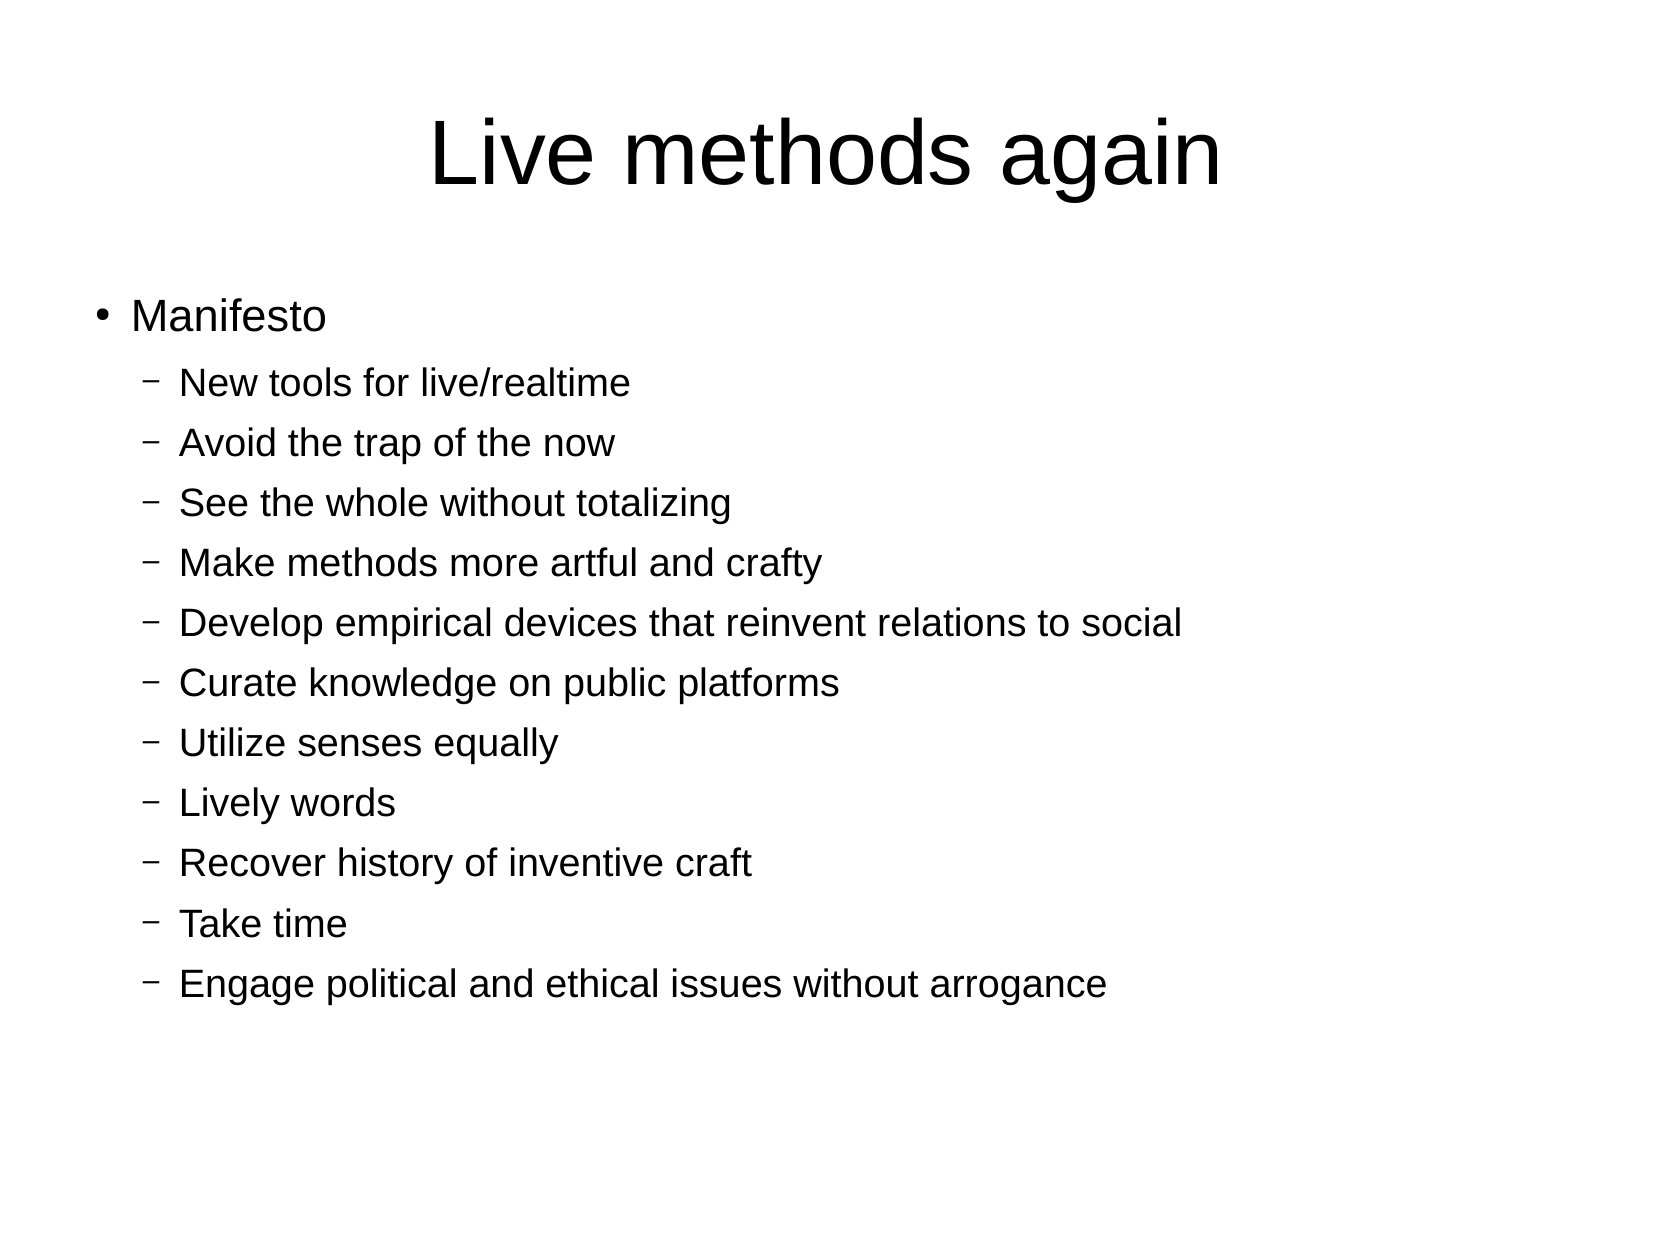

# Live methods again
Manifesto
New tools for live/realtime
Avoid the trap of the now
See the whole without totalizing
Make methods more artful and crafty
Develop empirical devices that reinvent relations to social
Curate knowledge on public platforms
Utilize senses equally
Lively words
Recover history of inventive craft
Take time
Engage political and ethical issues without arrogance